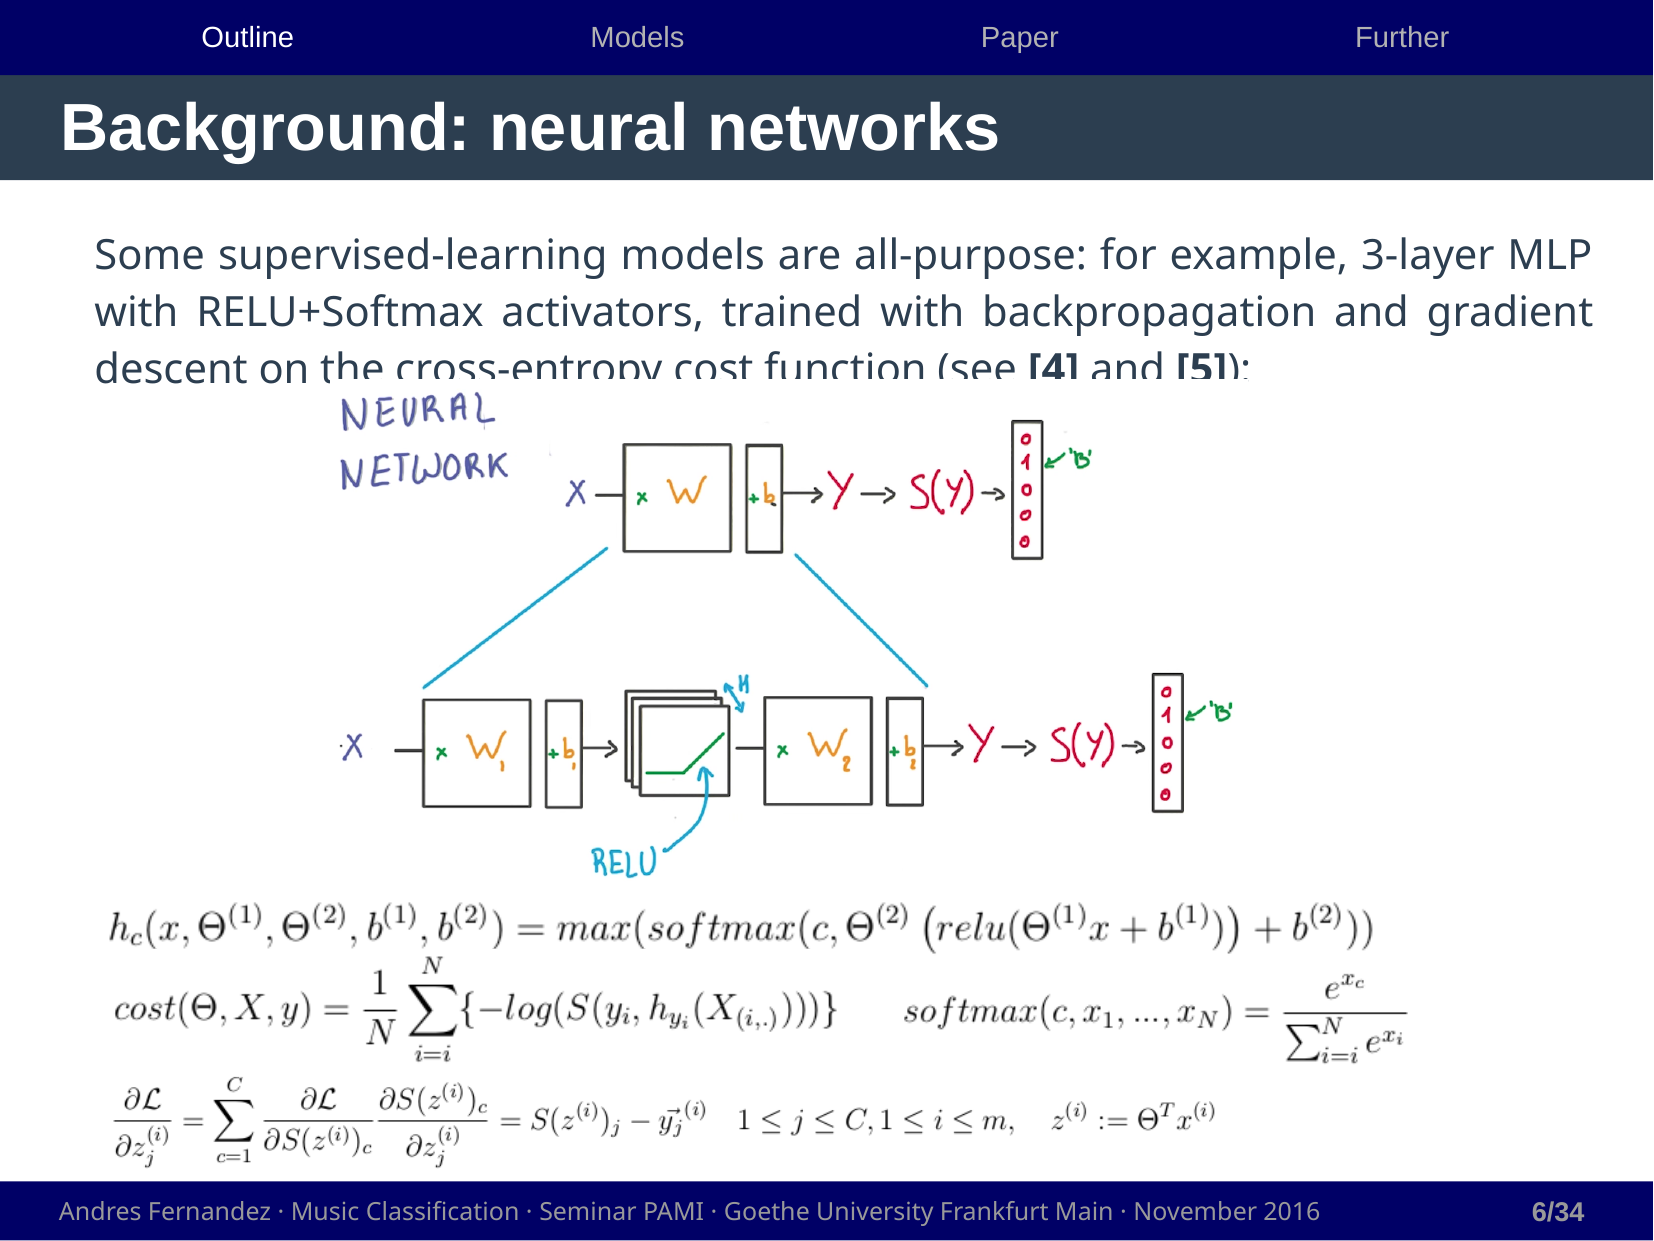

Outline Models Paper Further
# Background: neural networks
Some supervised-learning models are all-purpose: for example, 3-layer MLP with RELU+Softmax activators, trained with backpropagation and gradient descent on the cross-entropy cost function (see [4] and [5]):